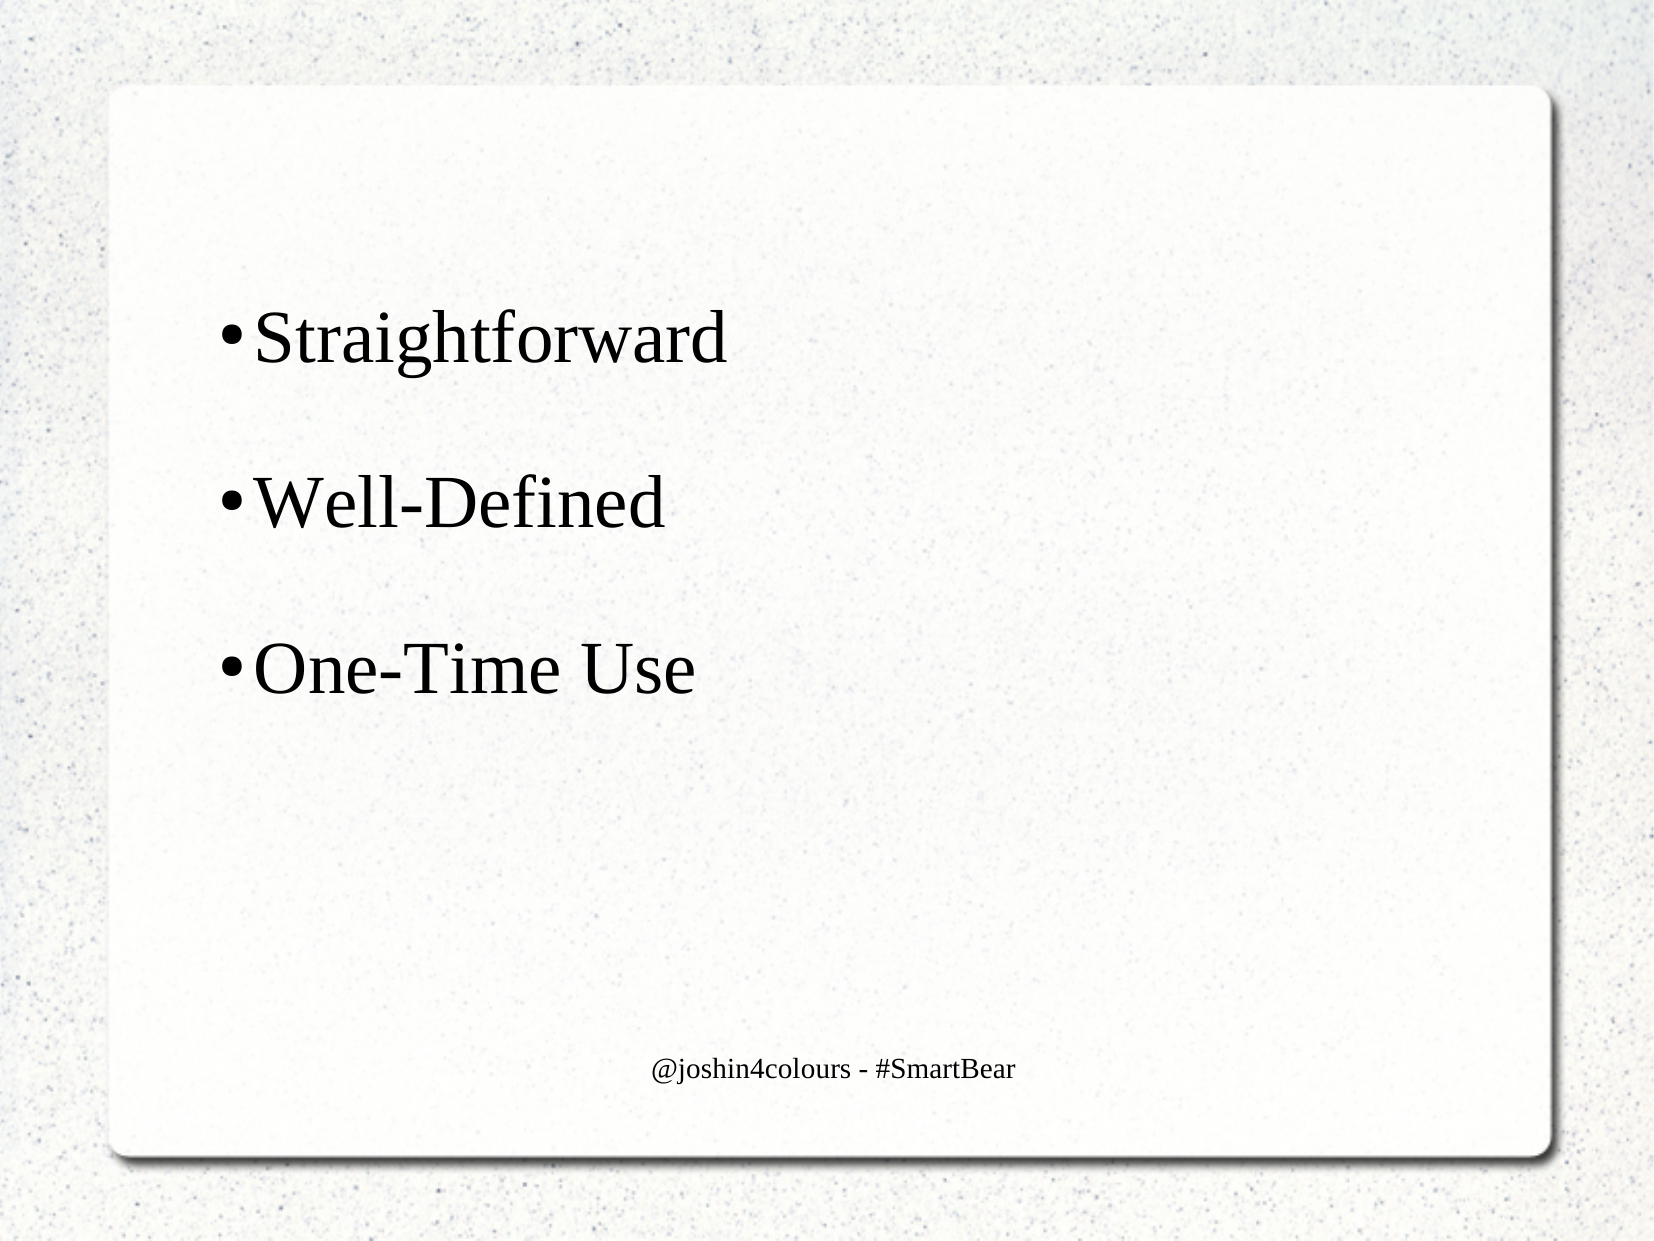

# Straightforward
Well-Defined
One-Time Use
@joshin4colours - #SmartBear